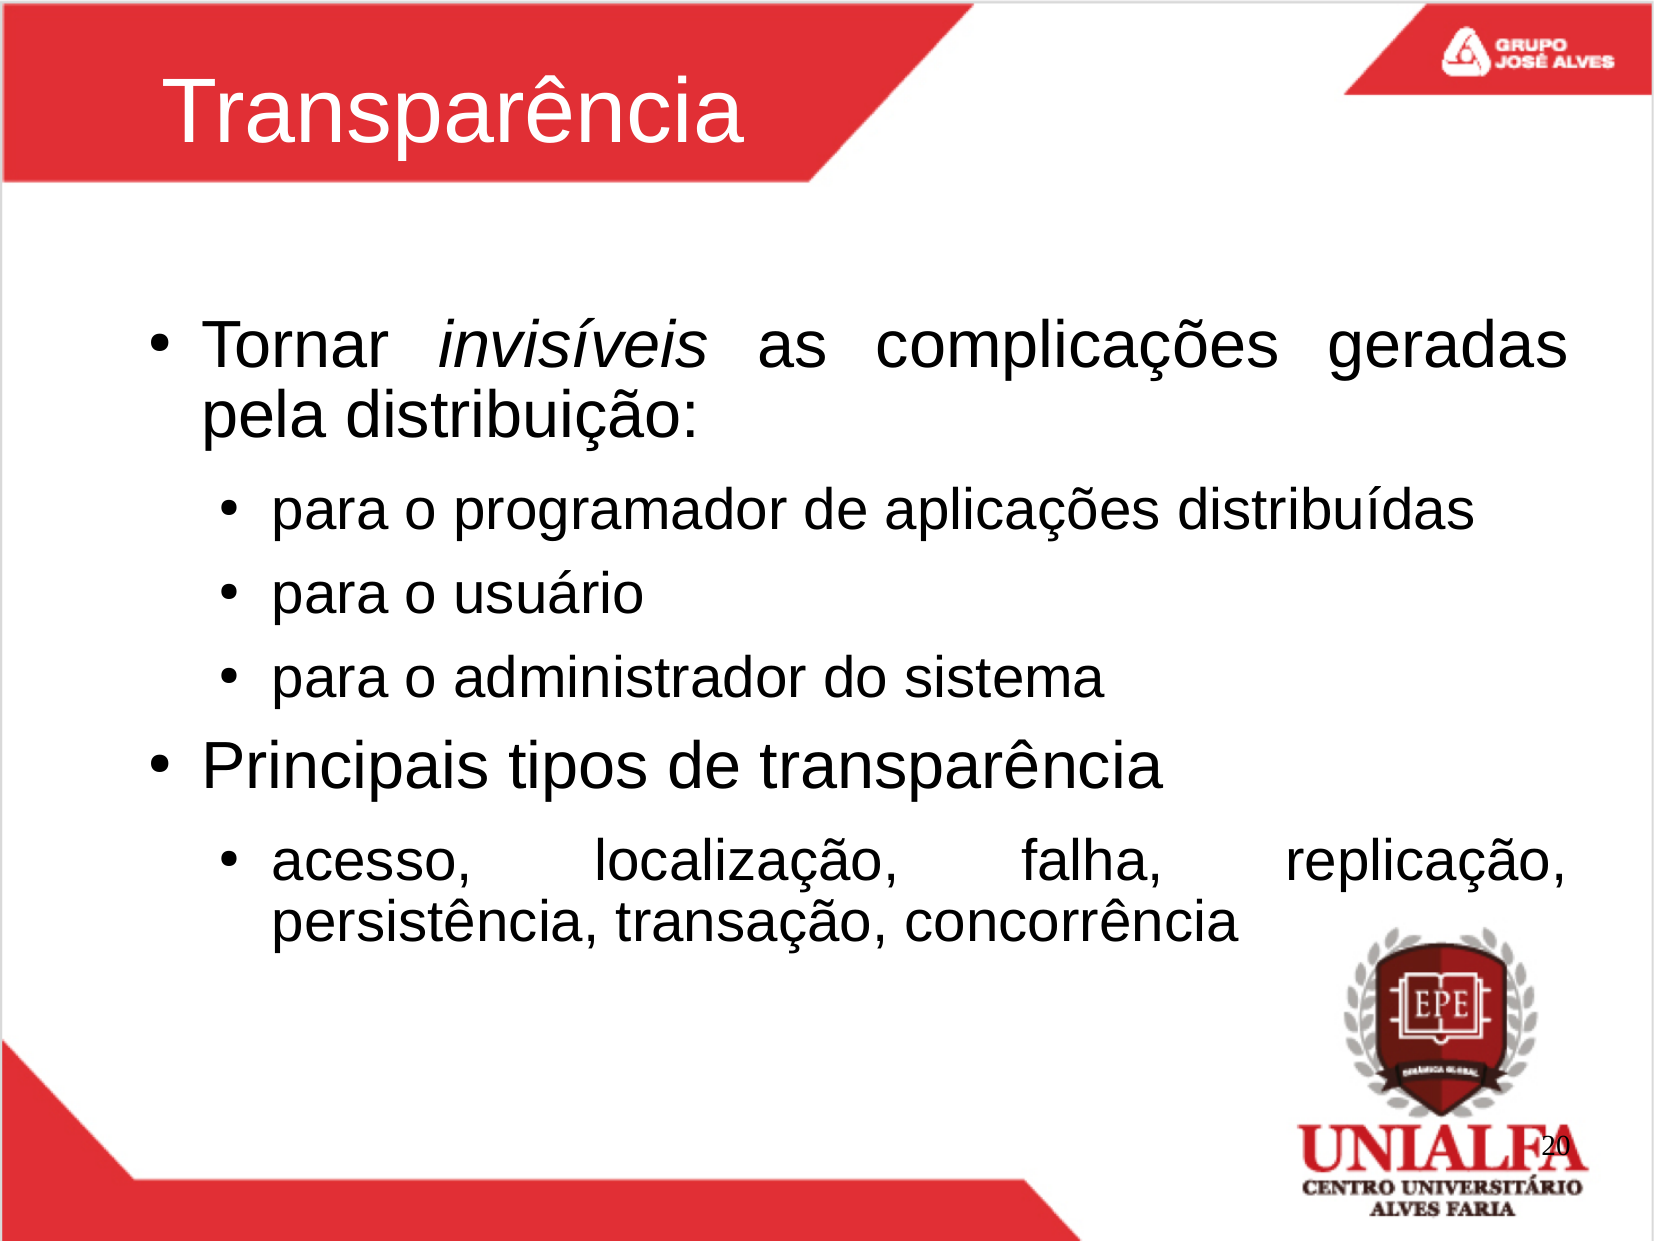

# Transparência
Tornar invisíveis as complicações geradas pela distribuição:
para o programador de aplicações distribuídas
para o usuário
para o administrador do sistema
Principais tipos de transparência
acesso, localização, falha, replicação, persistência, transação, concorrência
20